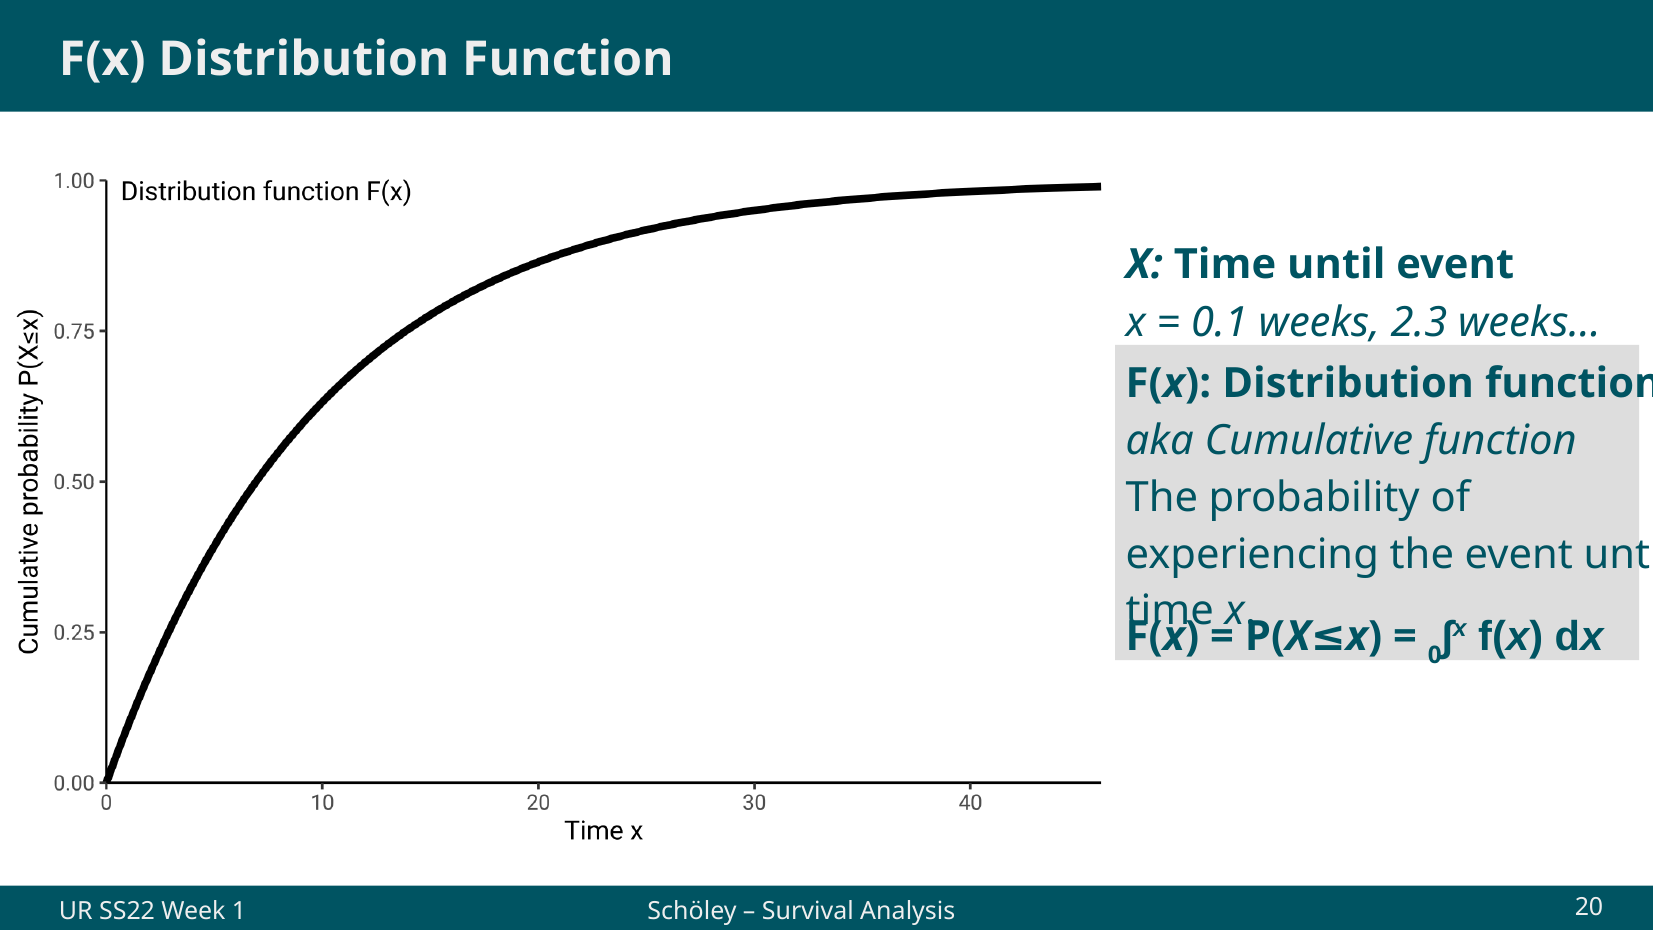

# F(x) Distribution Function
X: Time until event
x = 0.1 weeks, 2.3 weeks...
F(x): Distribution function
aka Cumulative function
The probability of
experiencing the event until
time x.
F(x) = P(X≤x) = 0∫x f(x) dx
20
UR SS22 Week 1
Schöley – Survival Analysis